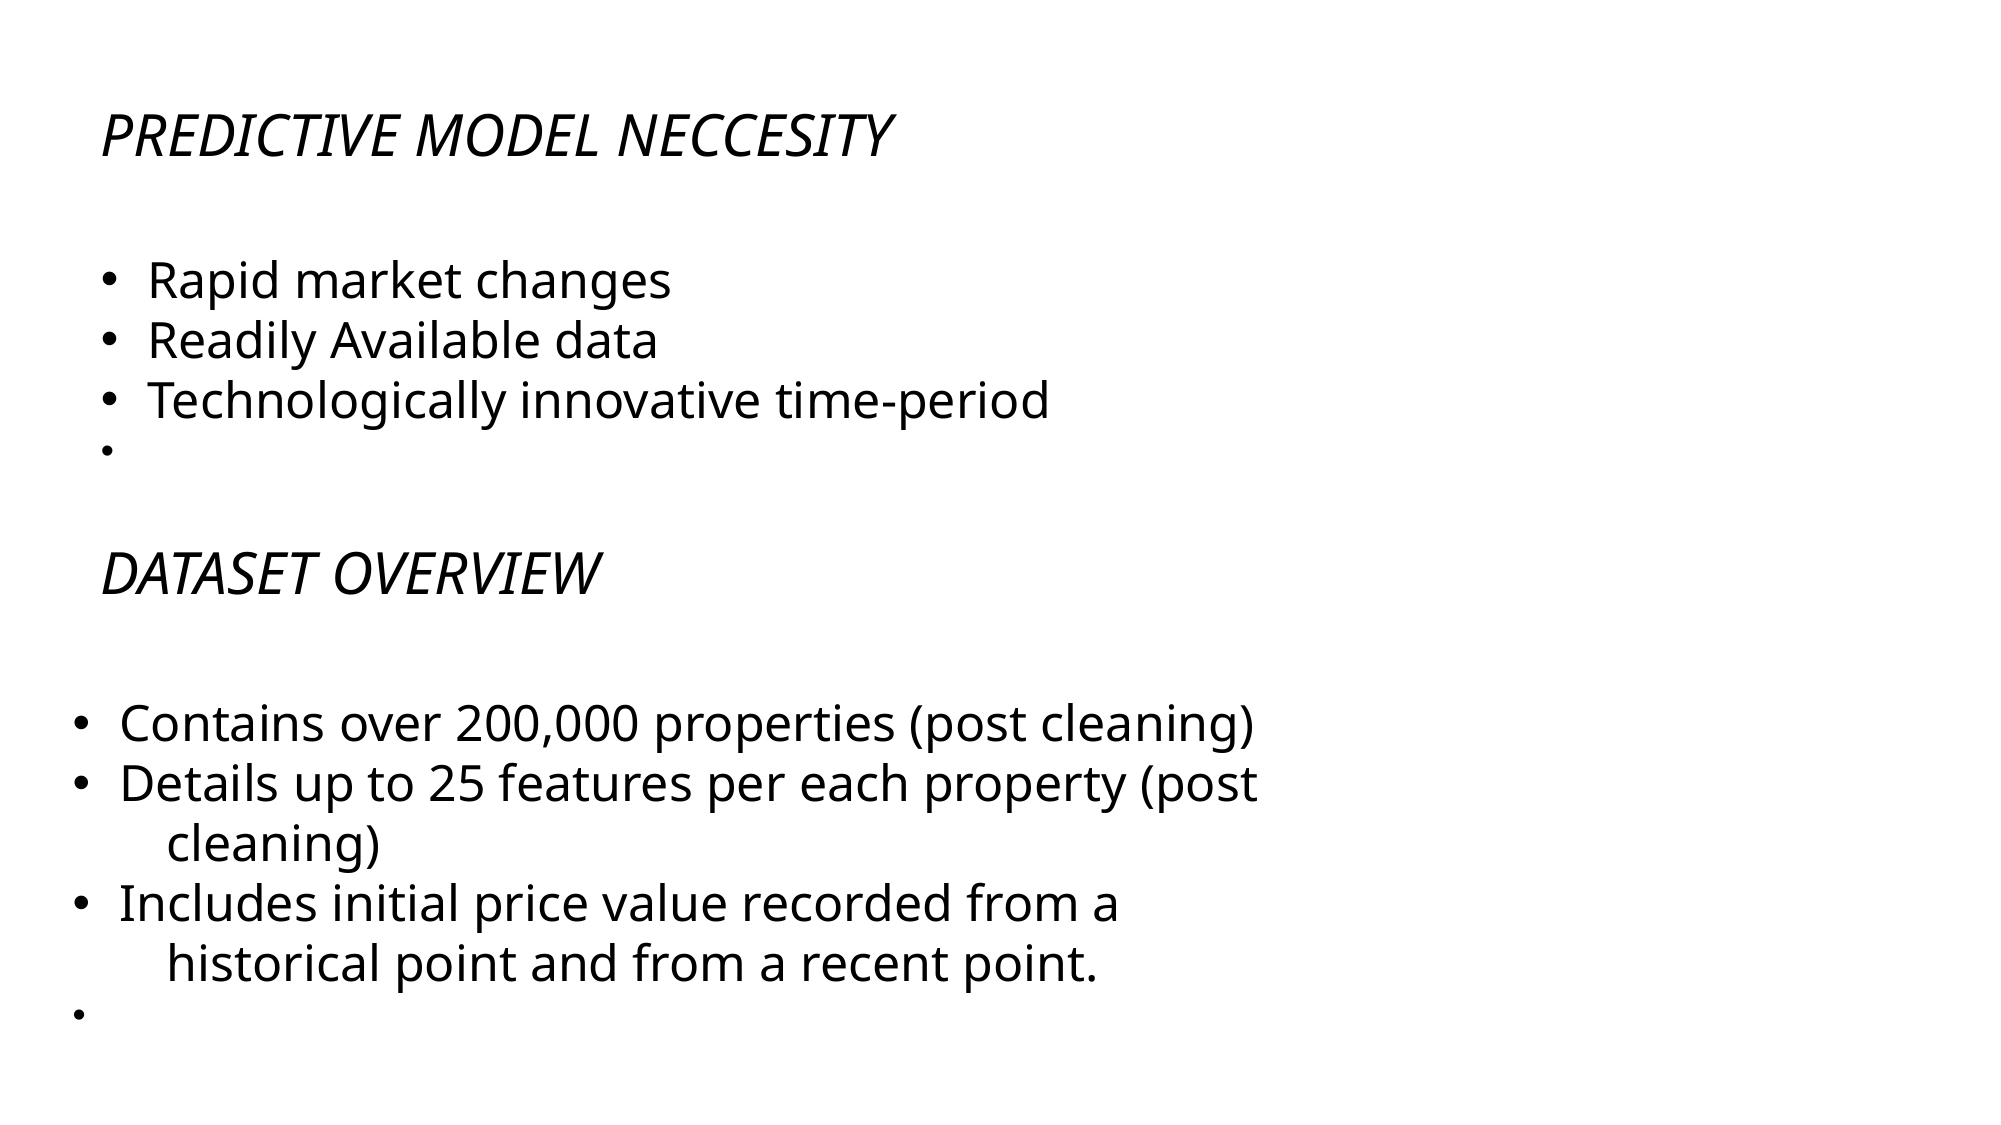

# PREDICTIVE MODEL NECCESITY
Rapid market changes
Readily Available data
Technologically innovative time-period
DATASET OVERVIEW
Contains over 200,000 properties (post cleaning)
Details up to 25 features per each property (post cleaning)
Includes initial price value recorded from a historical point and from a recent point.